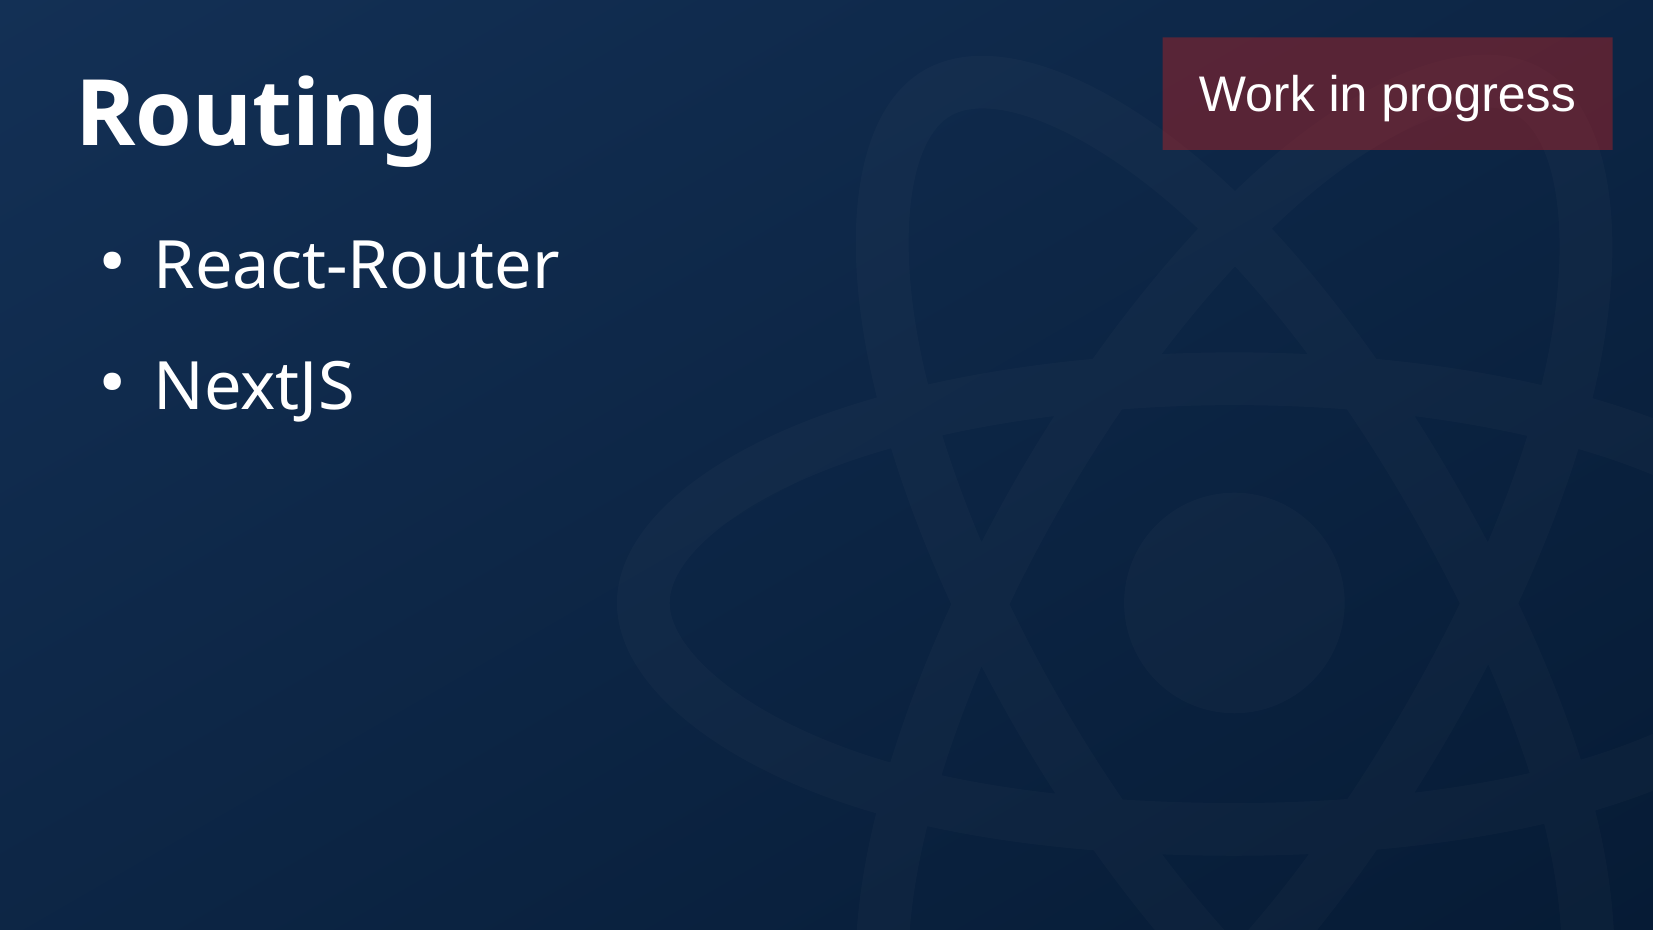

# Routing
Work in progress
React-Router
NextJS